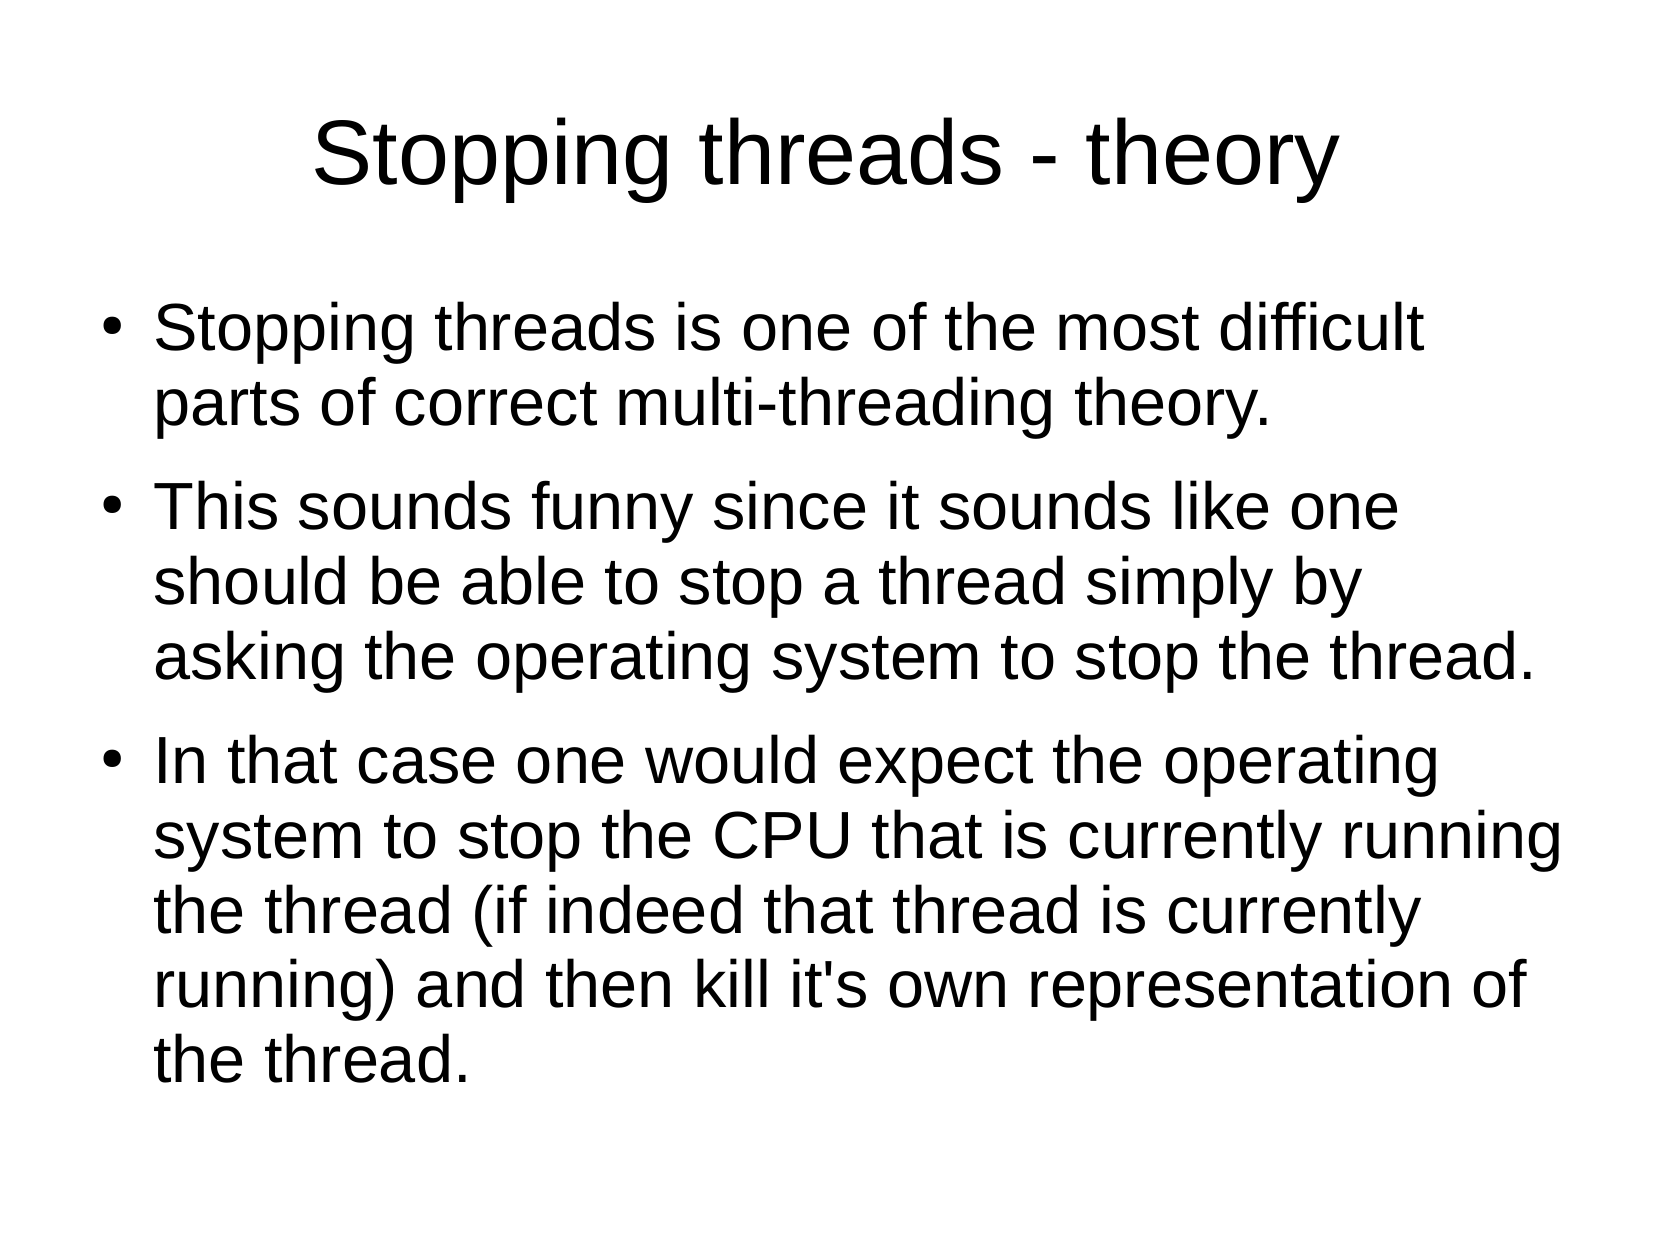

# Stopping threads - theory
Stopping threads is one of the most difficult parts of correct multi-threading theory.
This sounds funny since it sounds like one should be able to stop a thread simply by asking the operating system to stop the thread.
In that case one would expect the operating system to stop the CPU that is currently running the thread (if indeed that thread is currently running) and then kill it's own representation of the thread.